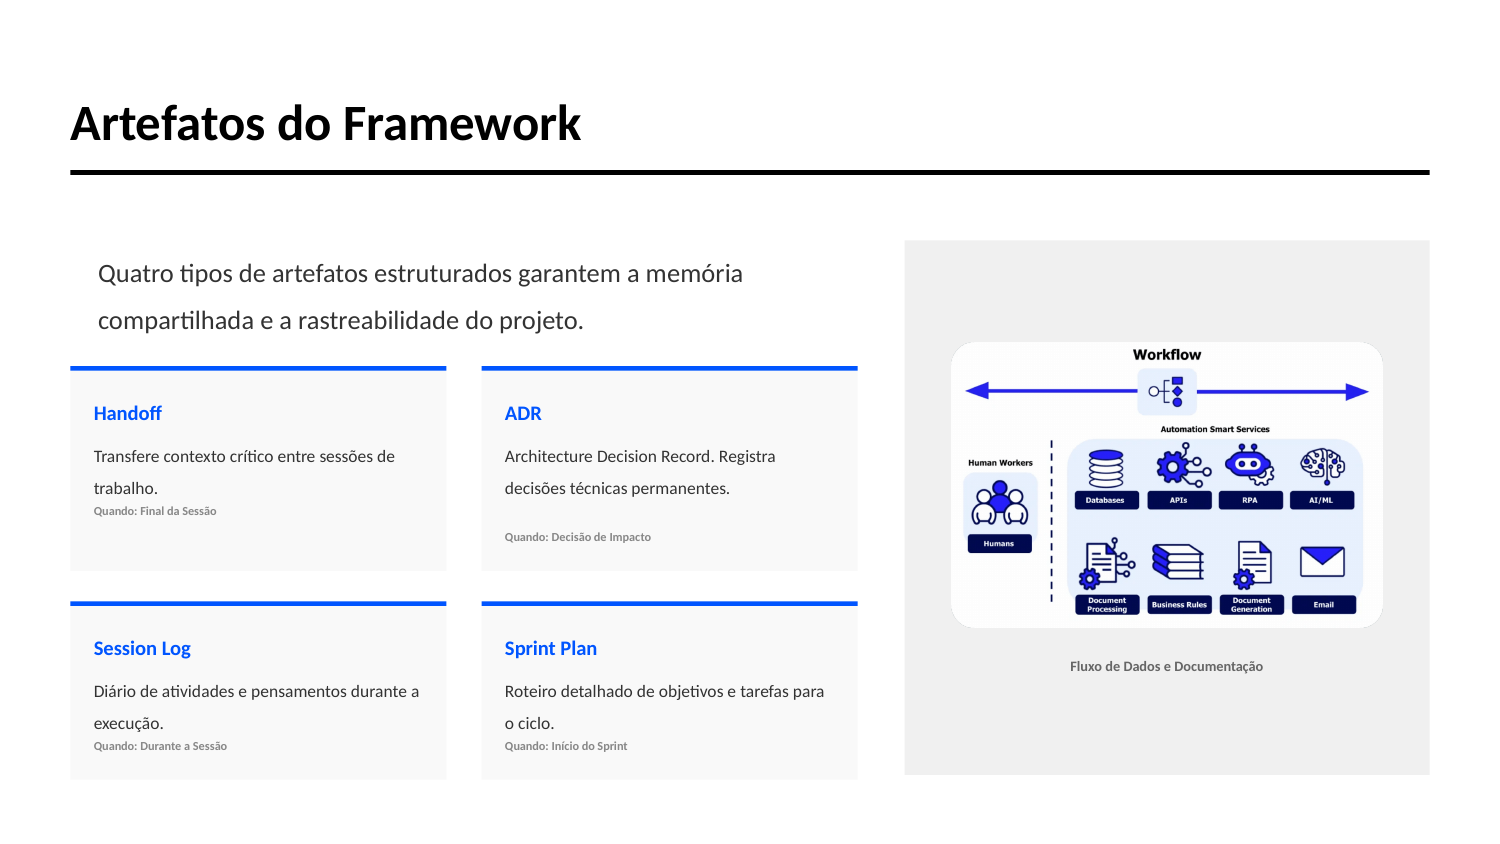

Artefatos do Framework
Quatro tipos de artefatos estruturados garantem a memória compartilhada e a rastreabilidade do projeto.
Handoff
ADR
Transfere contexto crítico entre sessões de trabalho.
Architecture Decision Record. Registra decisões técnicas permanentes.
Quando: Final da Sessão
Quando: Decisão de Impacto
Session Log
Sprint Plan
Fluxo de Dados e Documentação
Diário de atividades e pensamentos durante a execução.
Roteiro detalhado de objetivos e tarefas para o ciclo.
Quando: Durante a Sessão
Quando: Início do Sprint